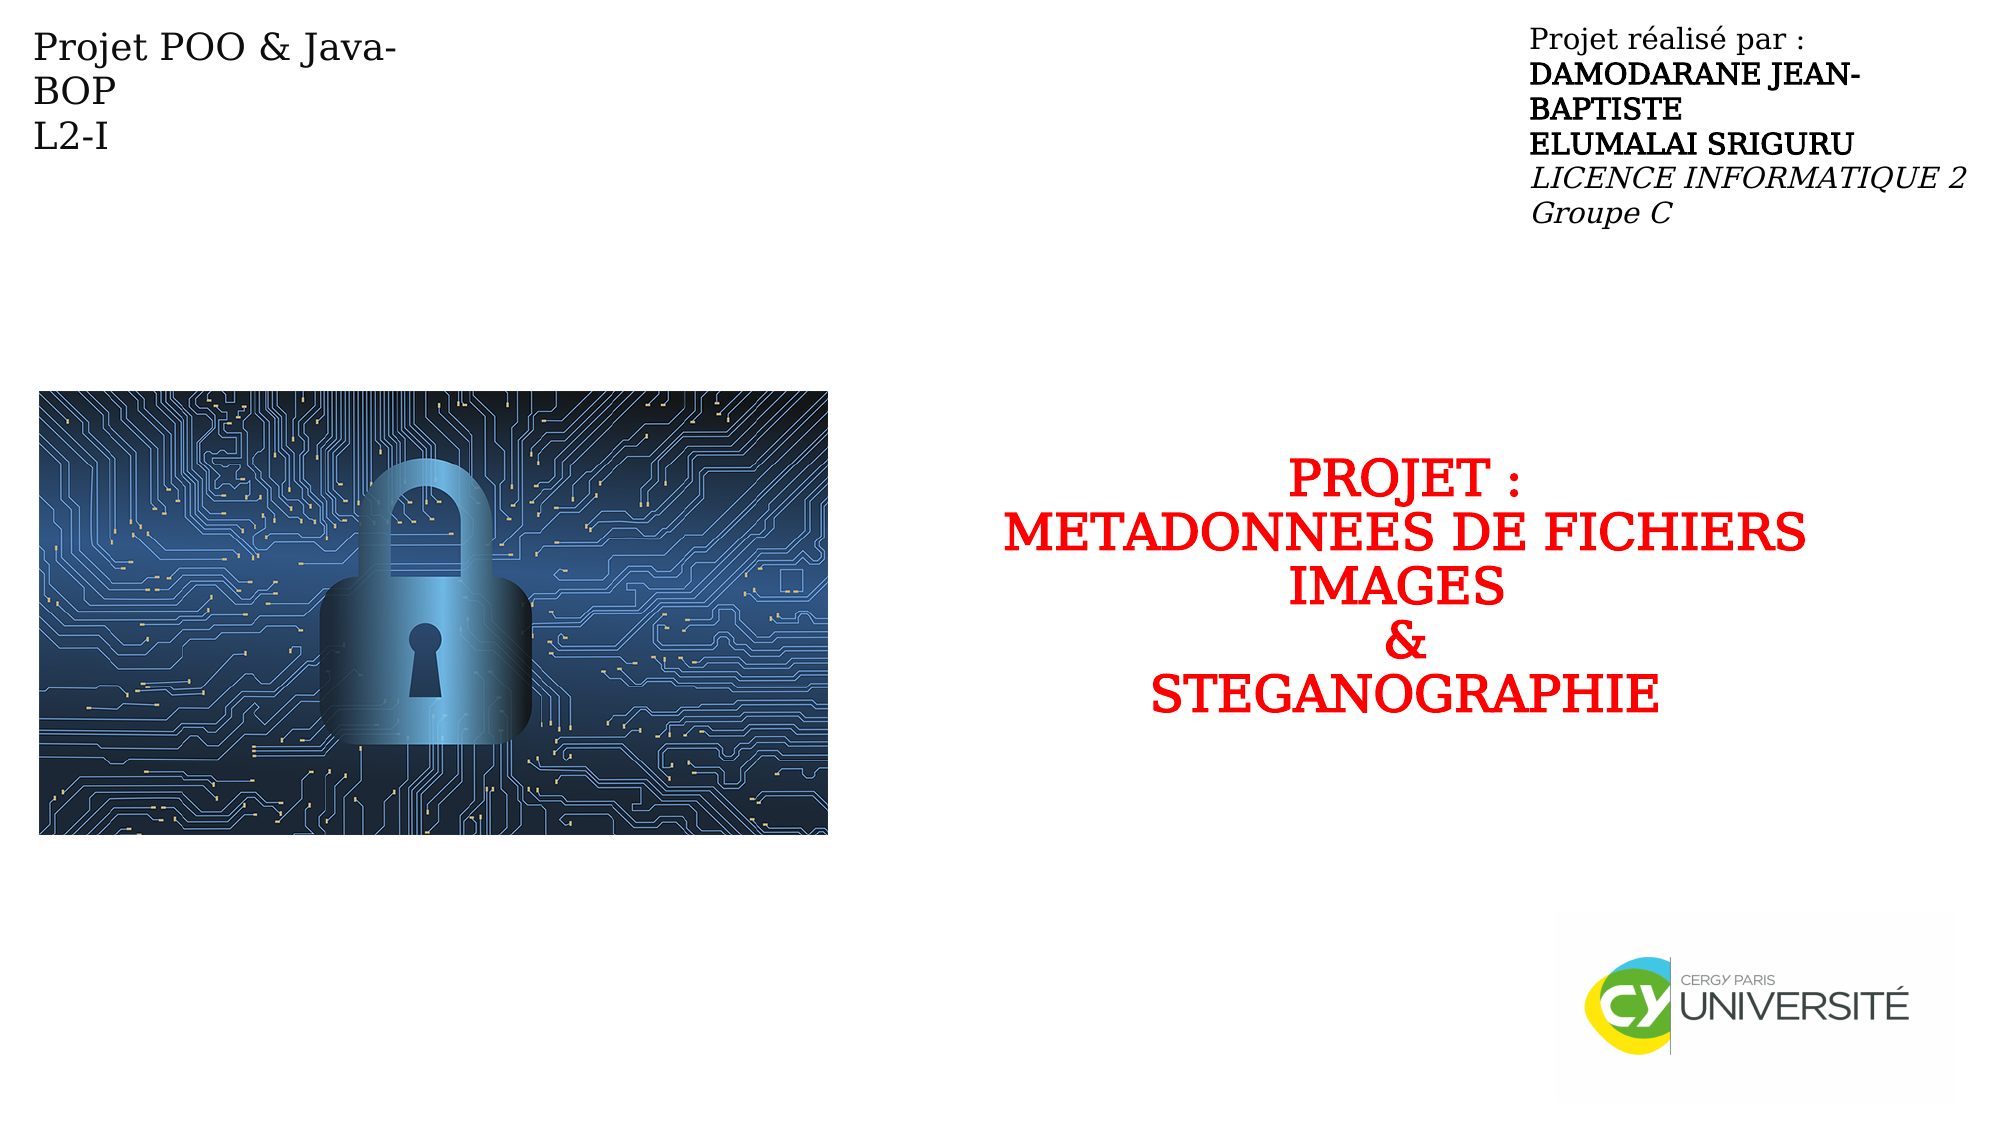

Projet réalisé par :
DAMODARANE JEAN-BAPTISTE
ELUMALAI SRIGURU
LICENCE INFORMATIQUE 2
Groupe C
Projet POO & Java-BOP
L2-I
# PROJET : METADONNEES DE FICHIERS IMAGES & STEGANOGRAPHIE